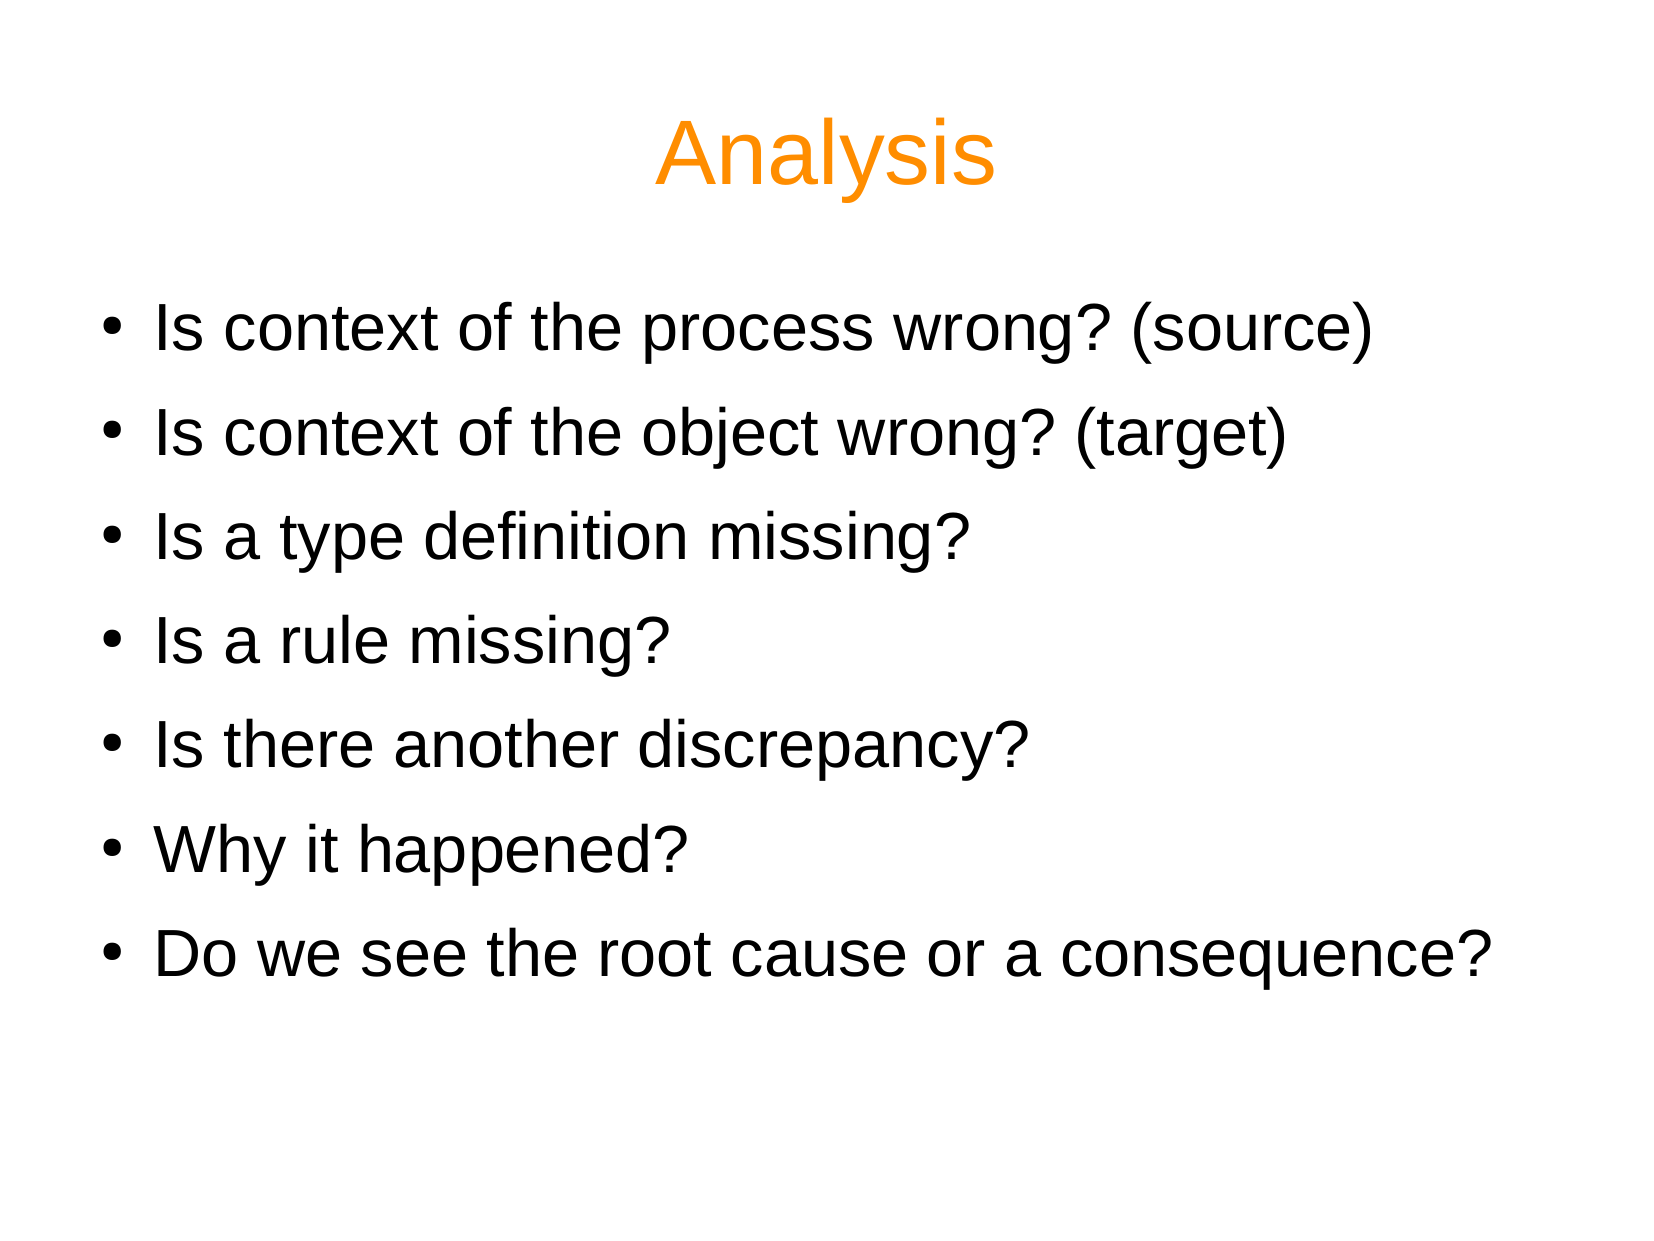

# Analysis
Is context of the process wrong? (source)
Is context of the object wrong? (target)
Is a type definition missing?
Is a rule missing?
Is there another discrepancy?
Why it happened?
Do we see the root cause or a consequence?